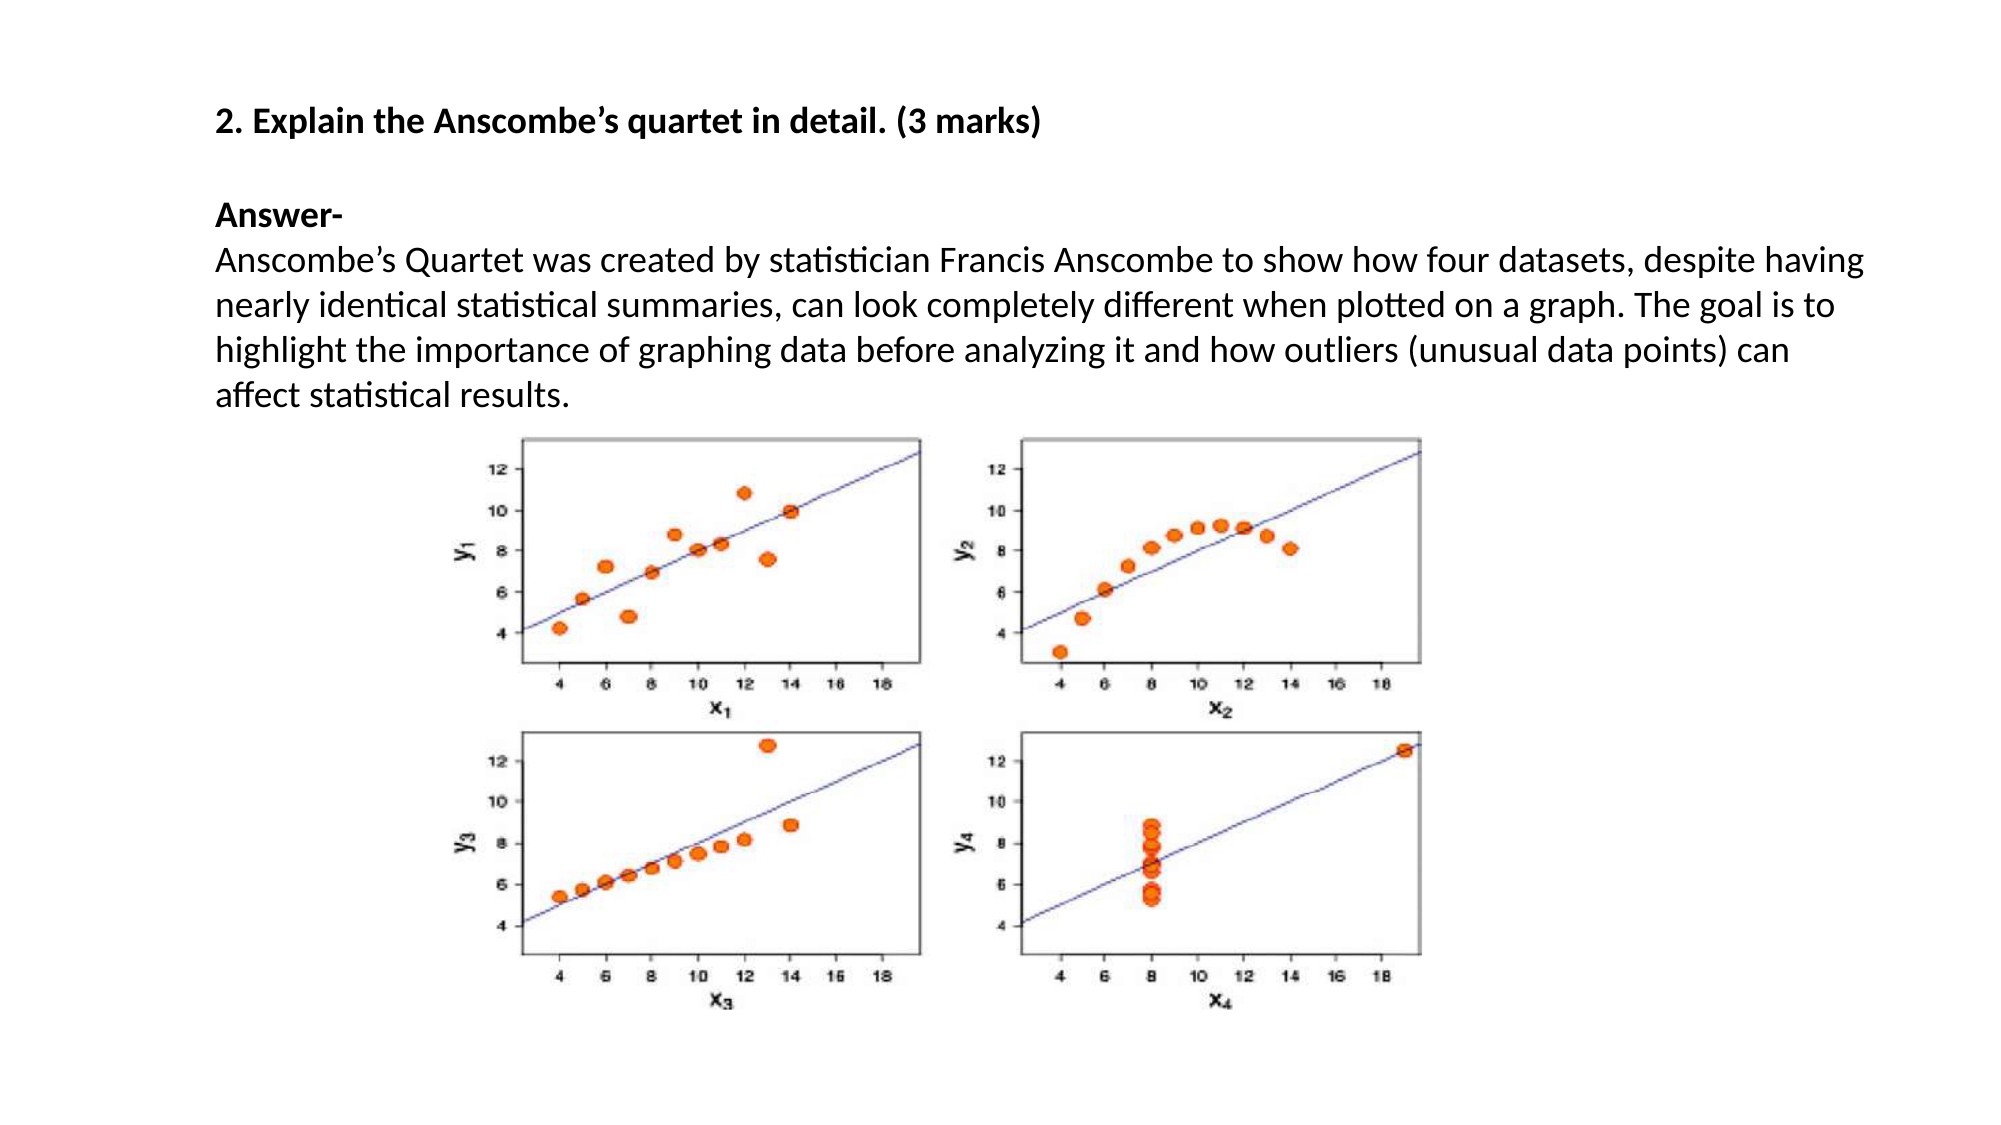

2. Explain the Anscombe’s quartet in detail. (3 marks)
Answer-
Anscombe’s Quartet was created by statistician Francis Anscombe to show how four datasets, despite having nearly identical statistical summaries, can look completely different when plotted on a graph. The goal is to highlight the importance of graphing data before analyzing it and how outliers (unusual data points) can affect statistical results.